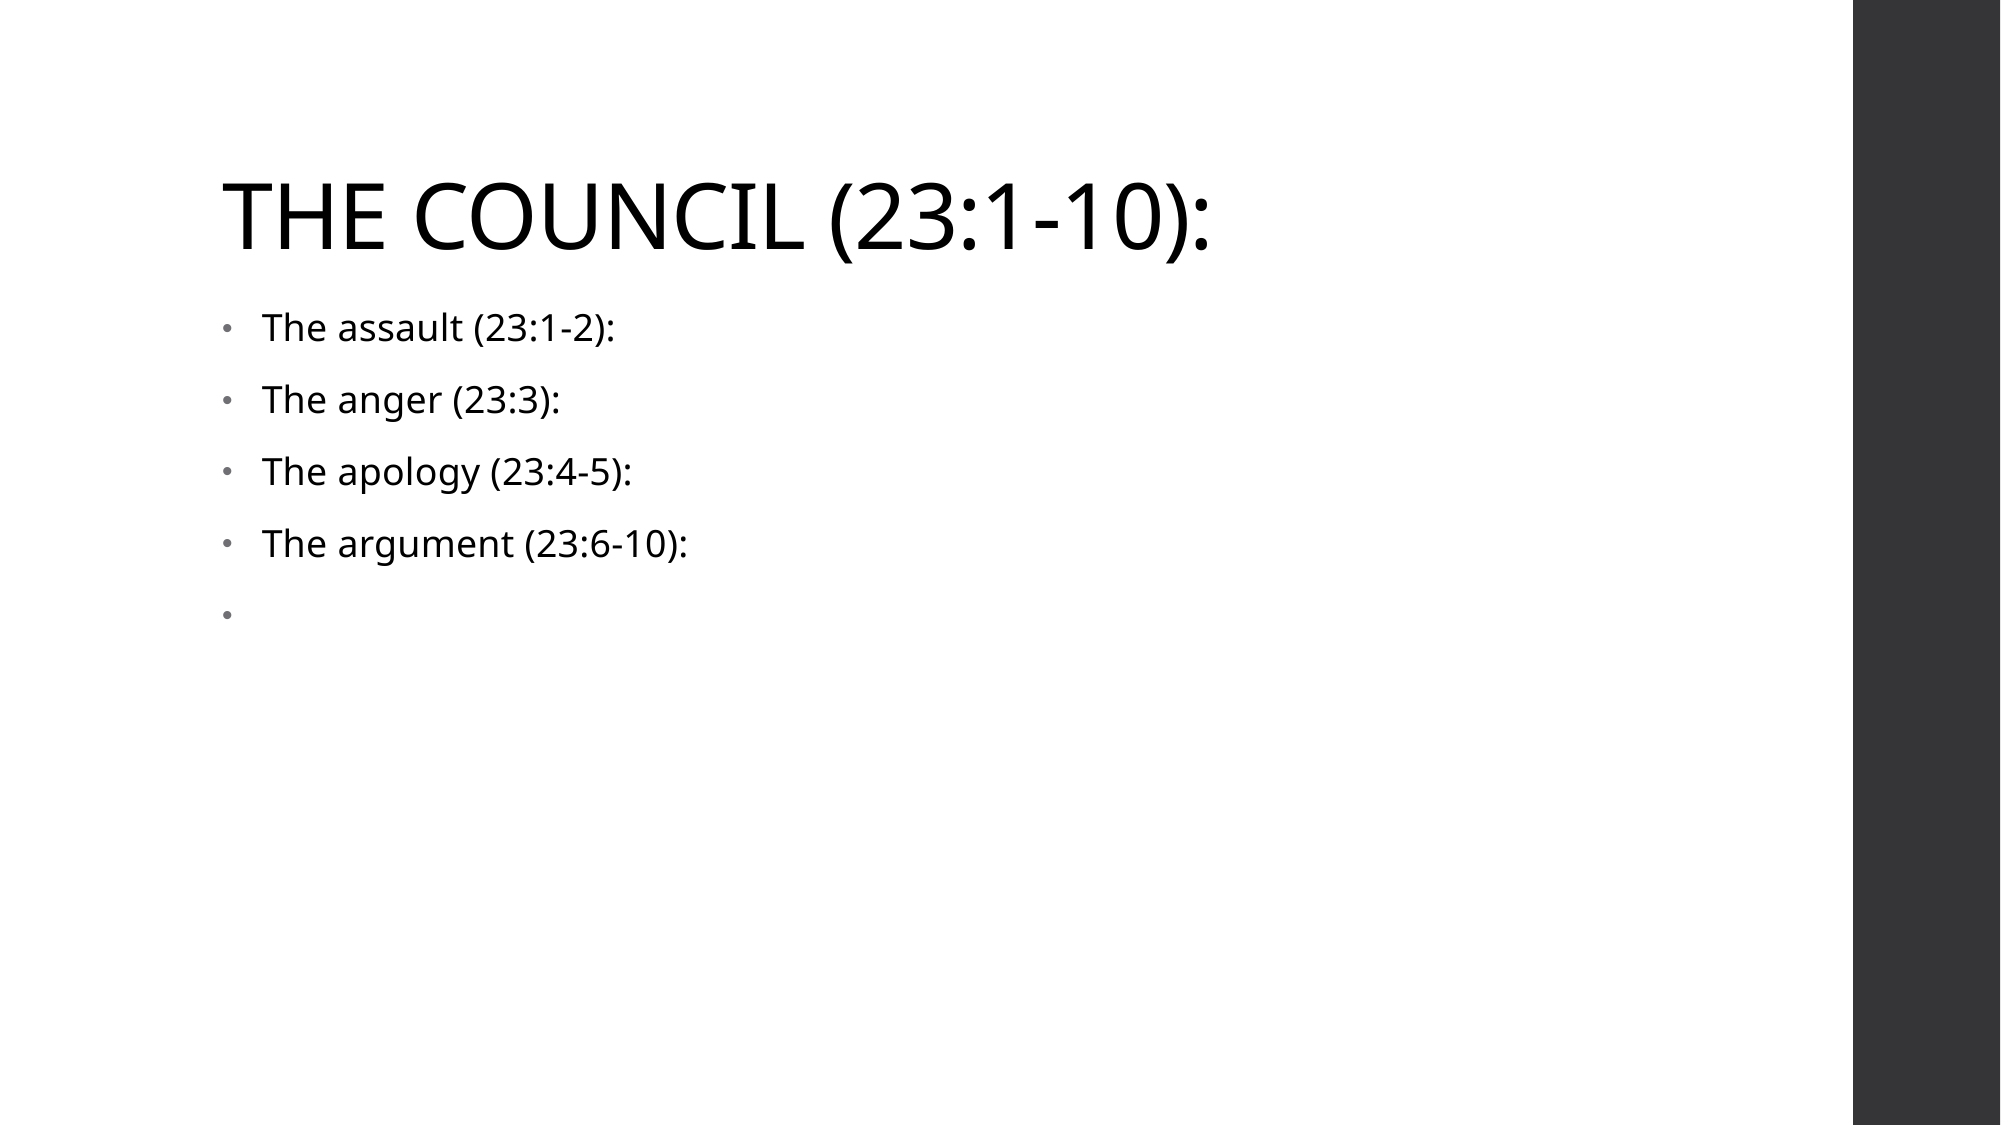

# THE COUNCIL (23:1-10):
 The assault (23:1-2):
 The anger (23:3):
 The apology (23:4-5):
 The argument (23:6-10):